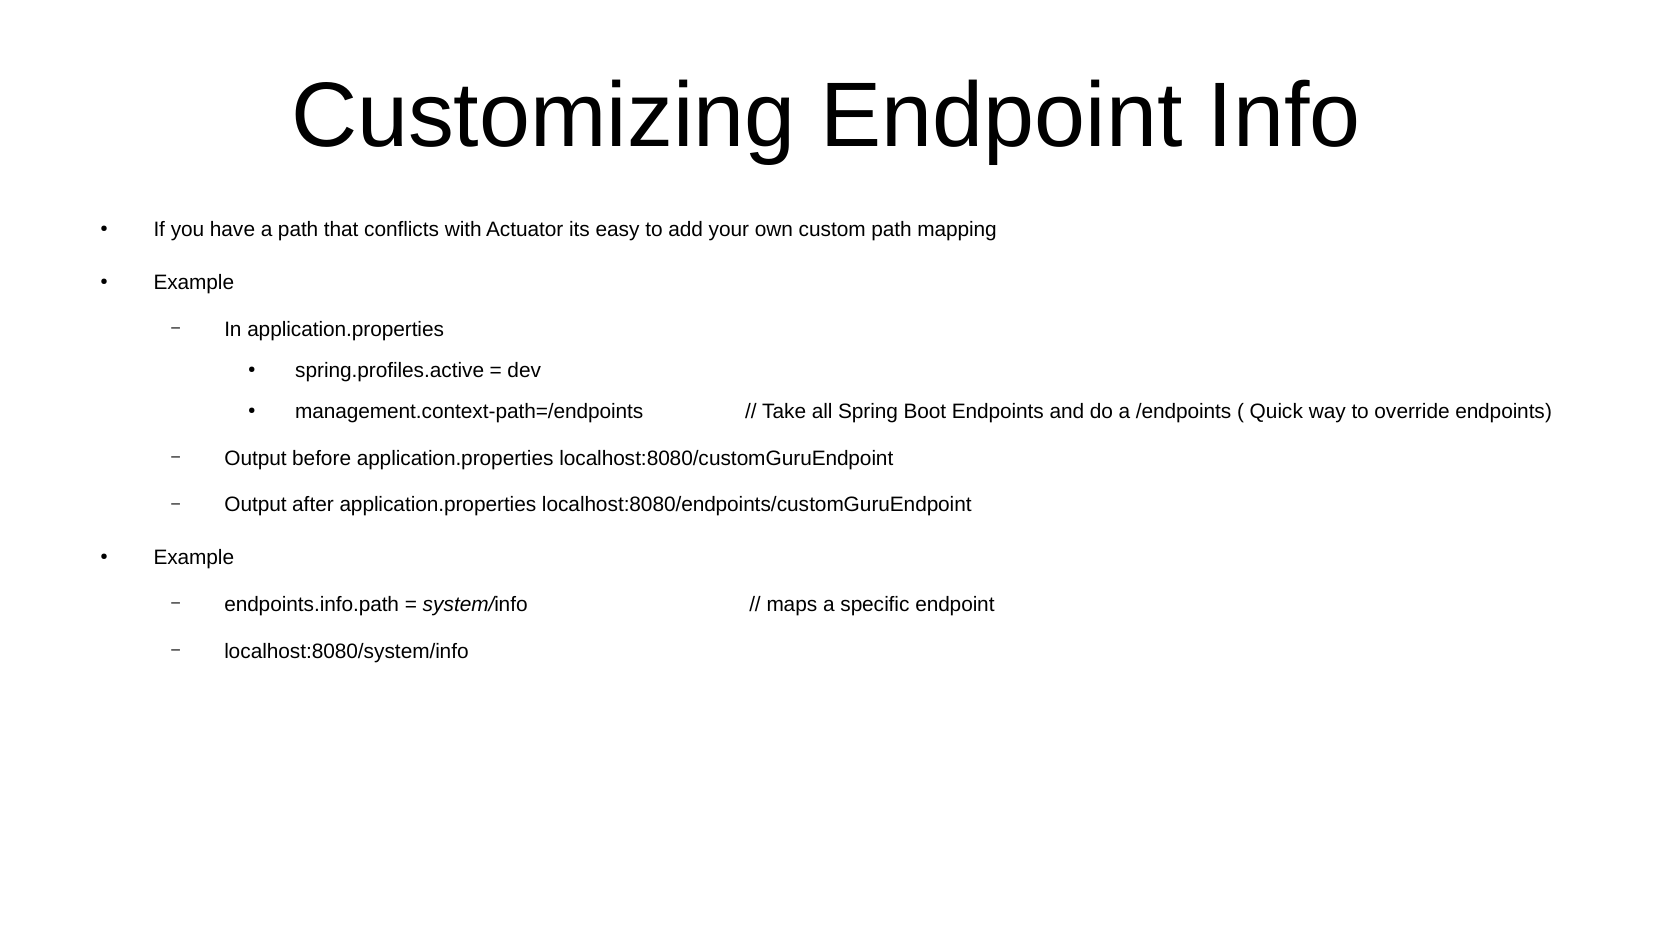

# Customizing Endpoint Info
If you have a path that conflicts with Actuator its easy to add your own custom path mapping
Example
In application.properties
spring.profiles.active = dev
management.context-path=/endpoints		// Take all Spring Boot Endpoints and do a /endpoints ( Quick way to override endpoints)
Output before application.properties localhost:8080/customGuruEndpoint
Output after application.properties localhost:8080/endpoints/customGuruEndpoint
Example
endpoints.info.path = system/info			// maps a specific endpoint
localhost:8080/system/info